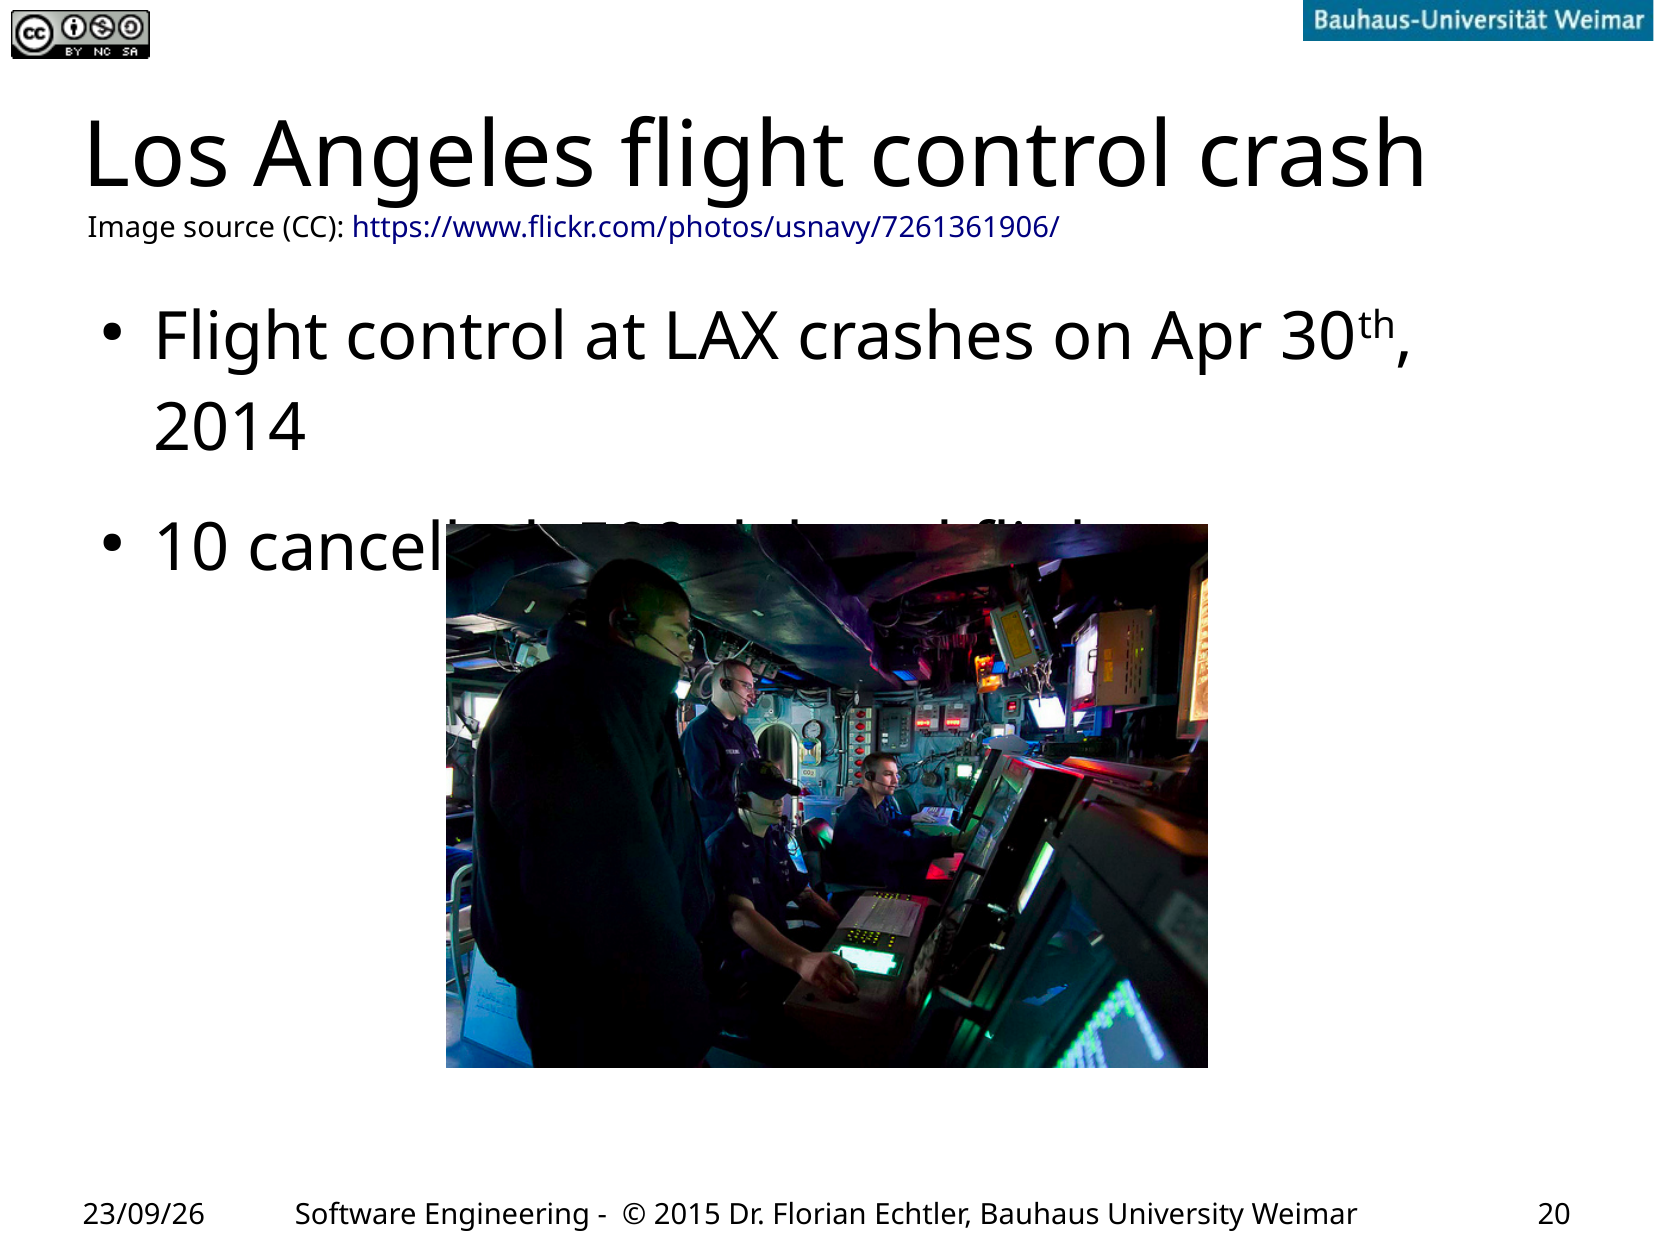

# Los Angeles flight control crash
Image source (CC): https://www.flickr.com/photos/usnavy/7261361906/
Flight control at LAX crashes on Apr 30th, 2014
10 cancelled, 500 delayed flights
Software Engineering - © 2015 Dr. Florian Echtler, Bauhaus University Weimar
20